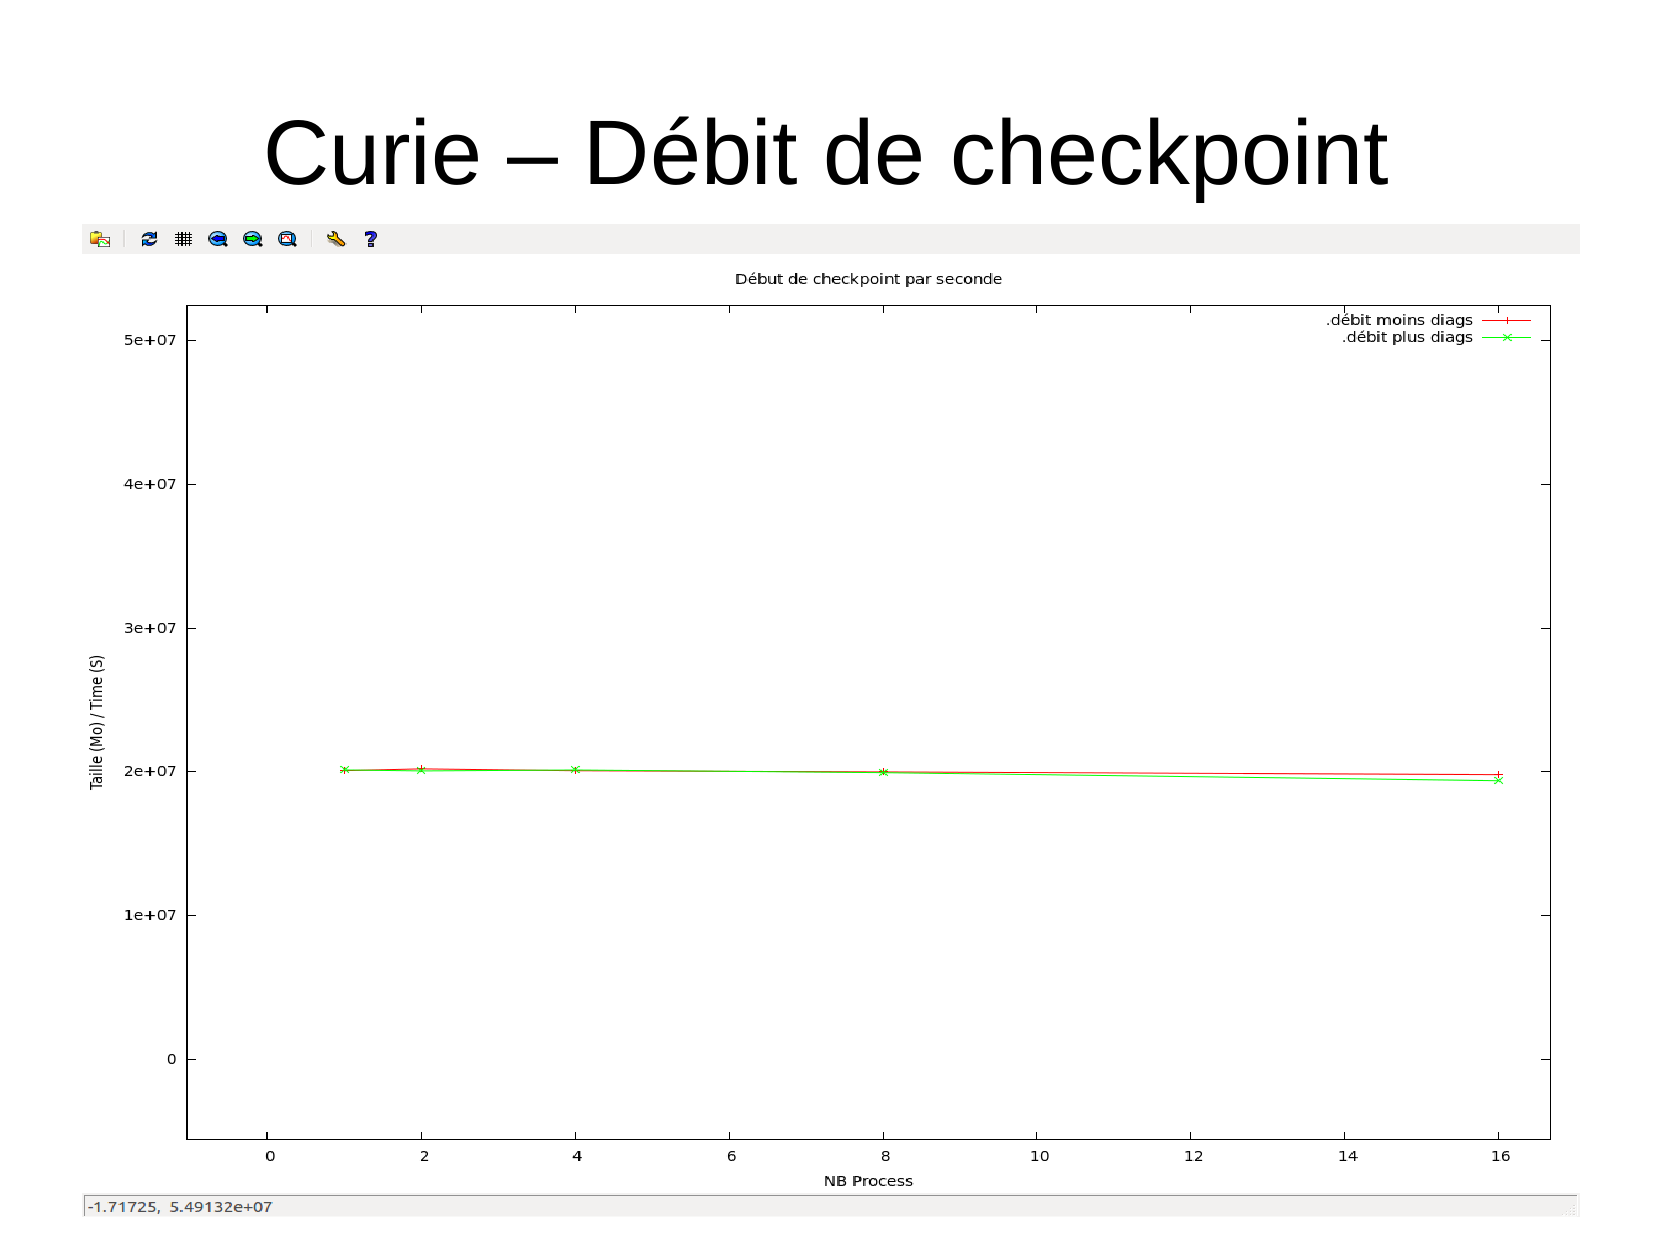

# Curie – Débit de checkpoint
24